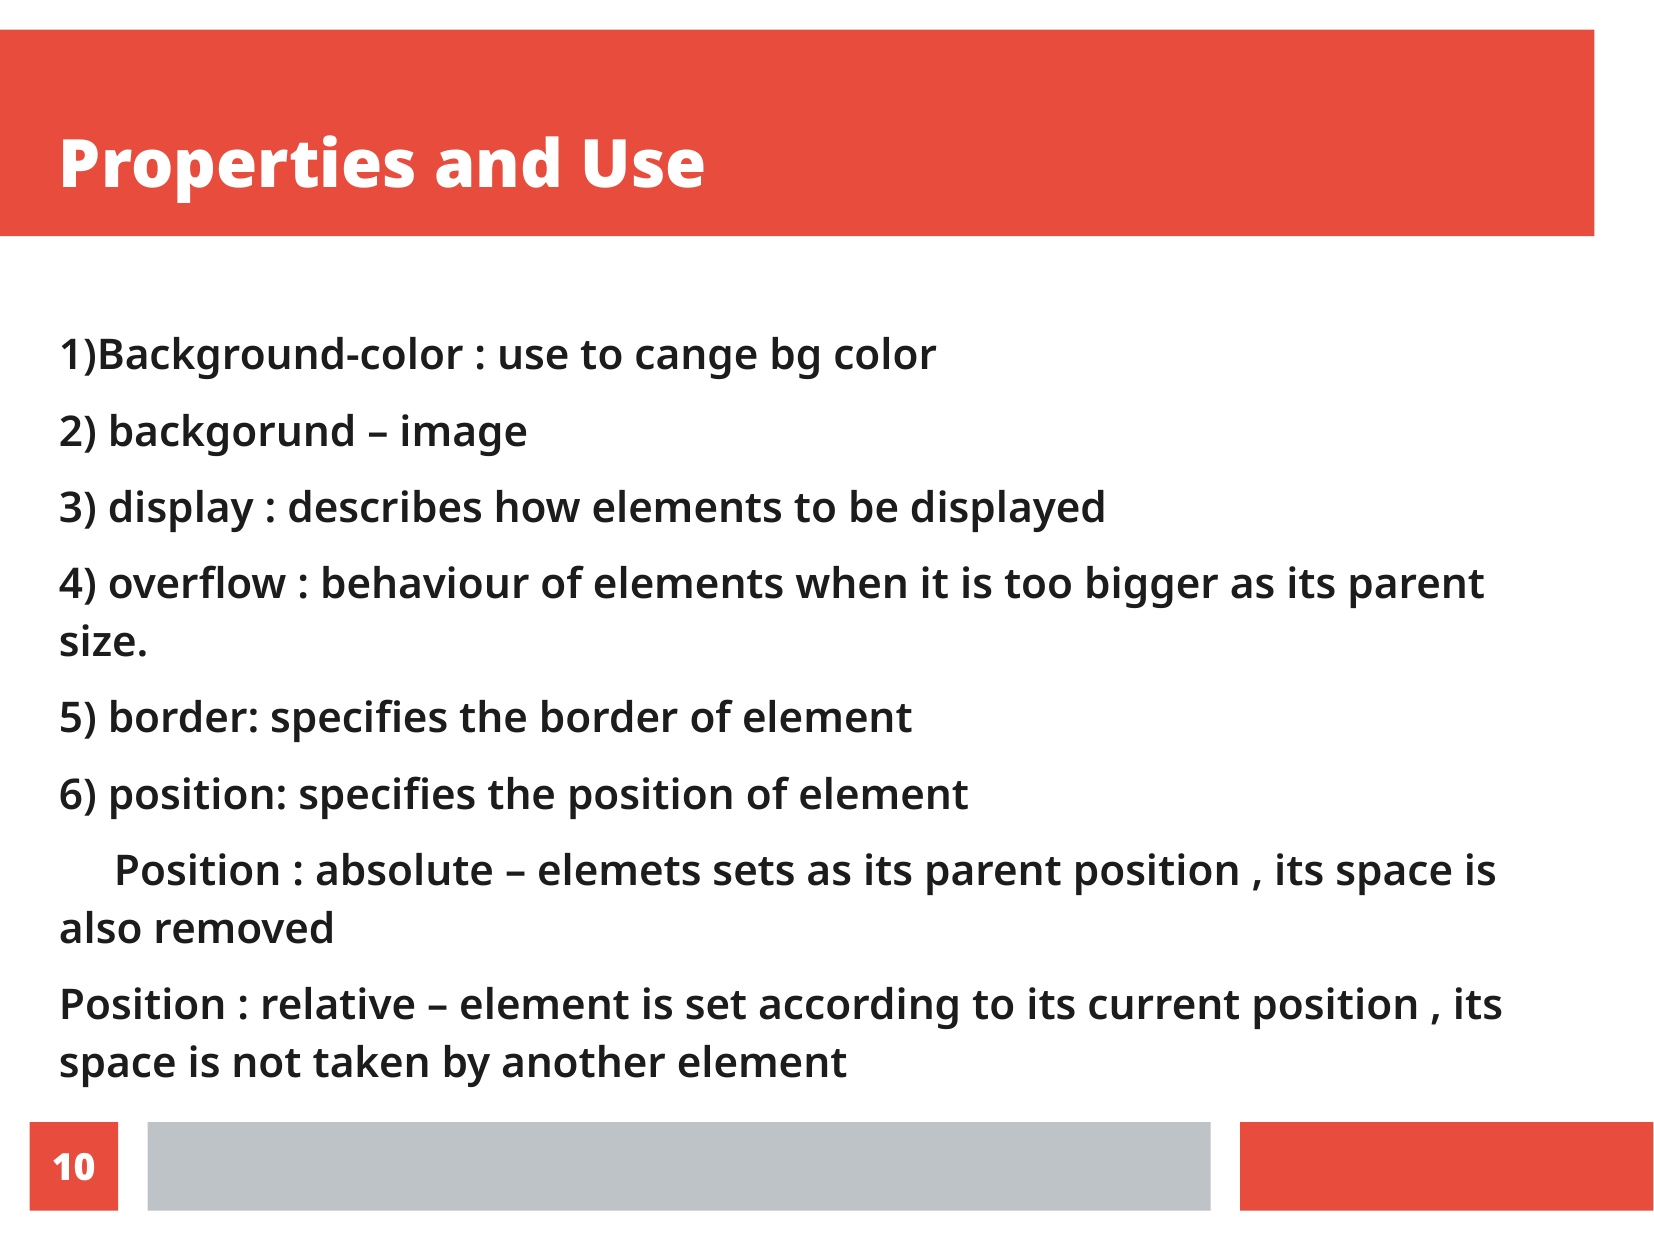

# Properties and Use
1)Background-color : use to cange bg color
2) backgorund – image
3) display : describes how elements to be displayed
4) overflow : behaviour of elements when it is too bigger as its parent size.
5) border: specifies the border of element
6) position: specifies the position of element
 Position : absolute – elemets sets as its parent position , its space is also removed
Position : relative – element is set according to its current position , its space is not taken by another element
10